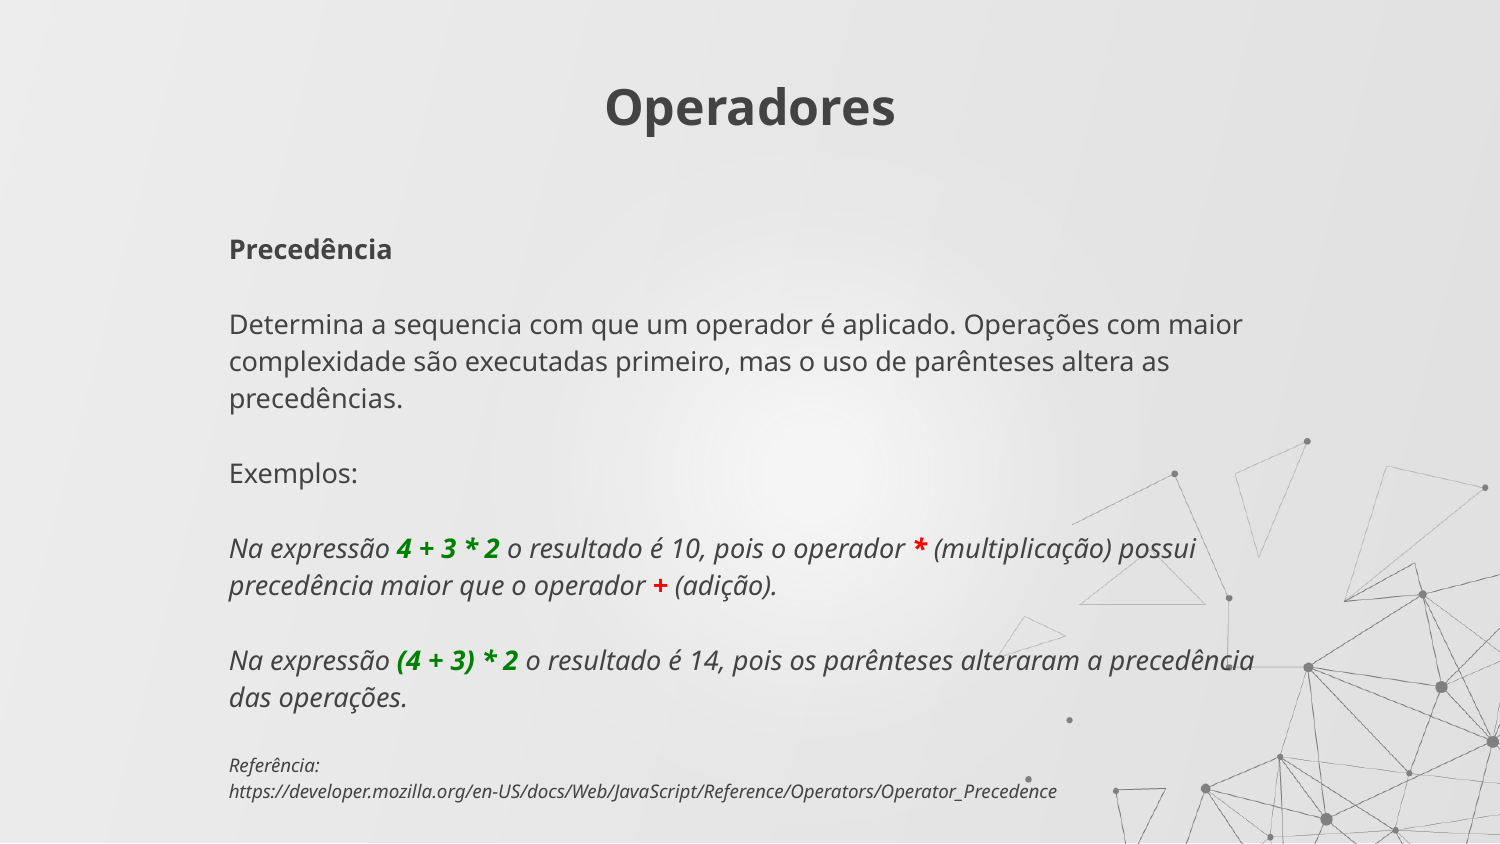

Operadores
# Precedência
Determina a sequencia com que um operador é aplicado. Operações com maior complexidade são executadas primeiro, mas o uso de parênteses altera as precedências.
Exemplos:
Na expressão 4 + 3 * 2 o resultado é 10, pois o operador * (multiplicação) possui precedência maior que o operador + (adição).
Na expressão (4 + 3) * 2 o resultado é 14, pois os parênteses alteraram a precedência das operações.
Referência:
https://developer.mozilla.org/en-US/docs/Web/JavaScript/Reference/Operators/Operator_Precedence